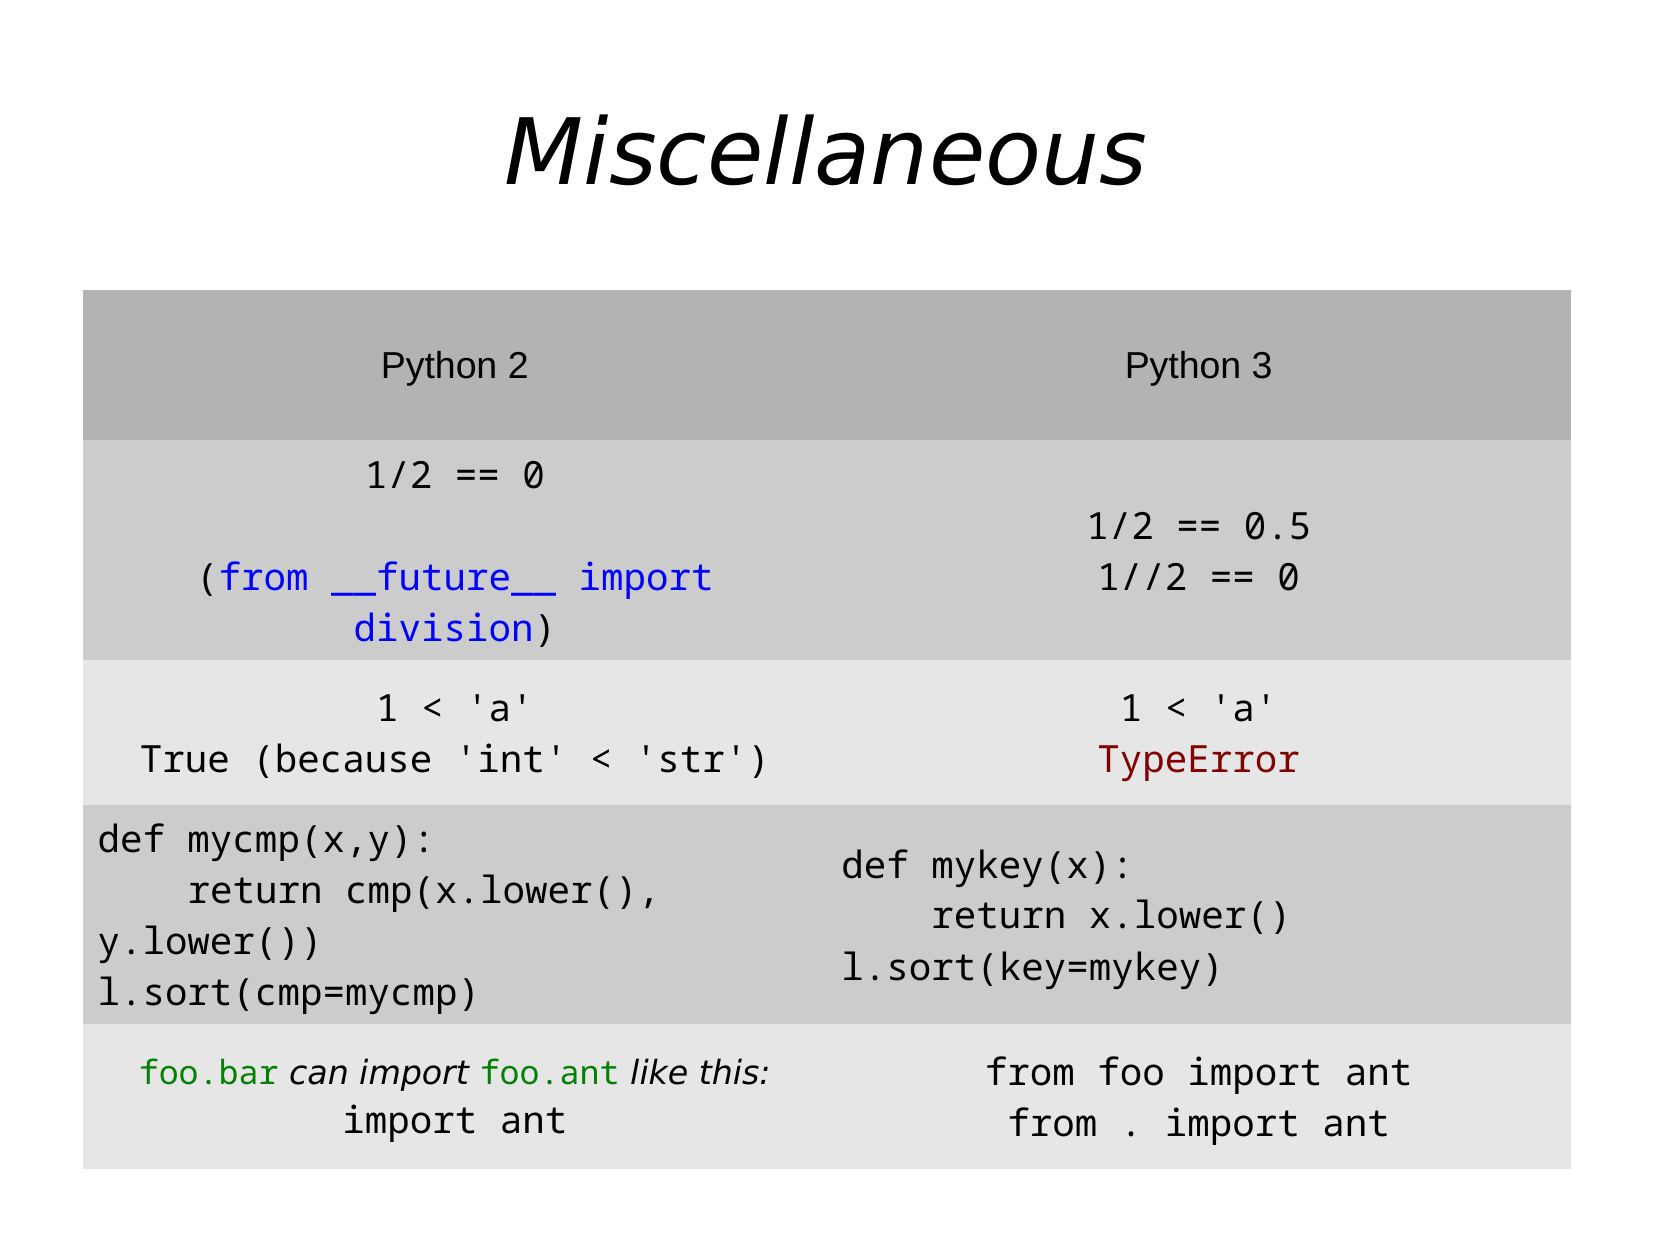

# Miscellaneous
| Python 2 | Python 3 |
| --- | --- |
| 1/2 == 0 (from \_\_future\_\_ import division) | 1/2 == 0.5 1//2 == 0 |
| 1 < 'a' True (because 'int' < 'str') | 1 < 'a' TypeError |
| def mycmp(x,y): return cmp(x.lower(), y.lower()) l.sort(cmp=mycmp) | def mykey(x): return x.lower() l.sort(key=mykey) |
| foo.bar can import foo.ant like this: import ant | from foo import ant from . import ant |